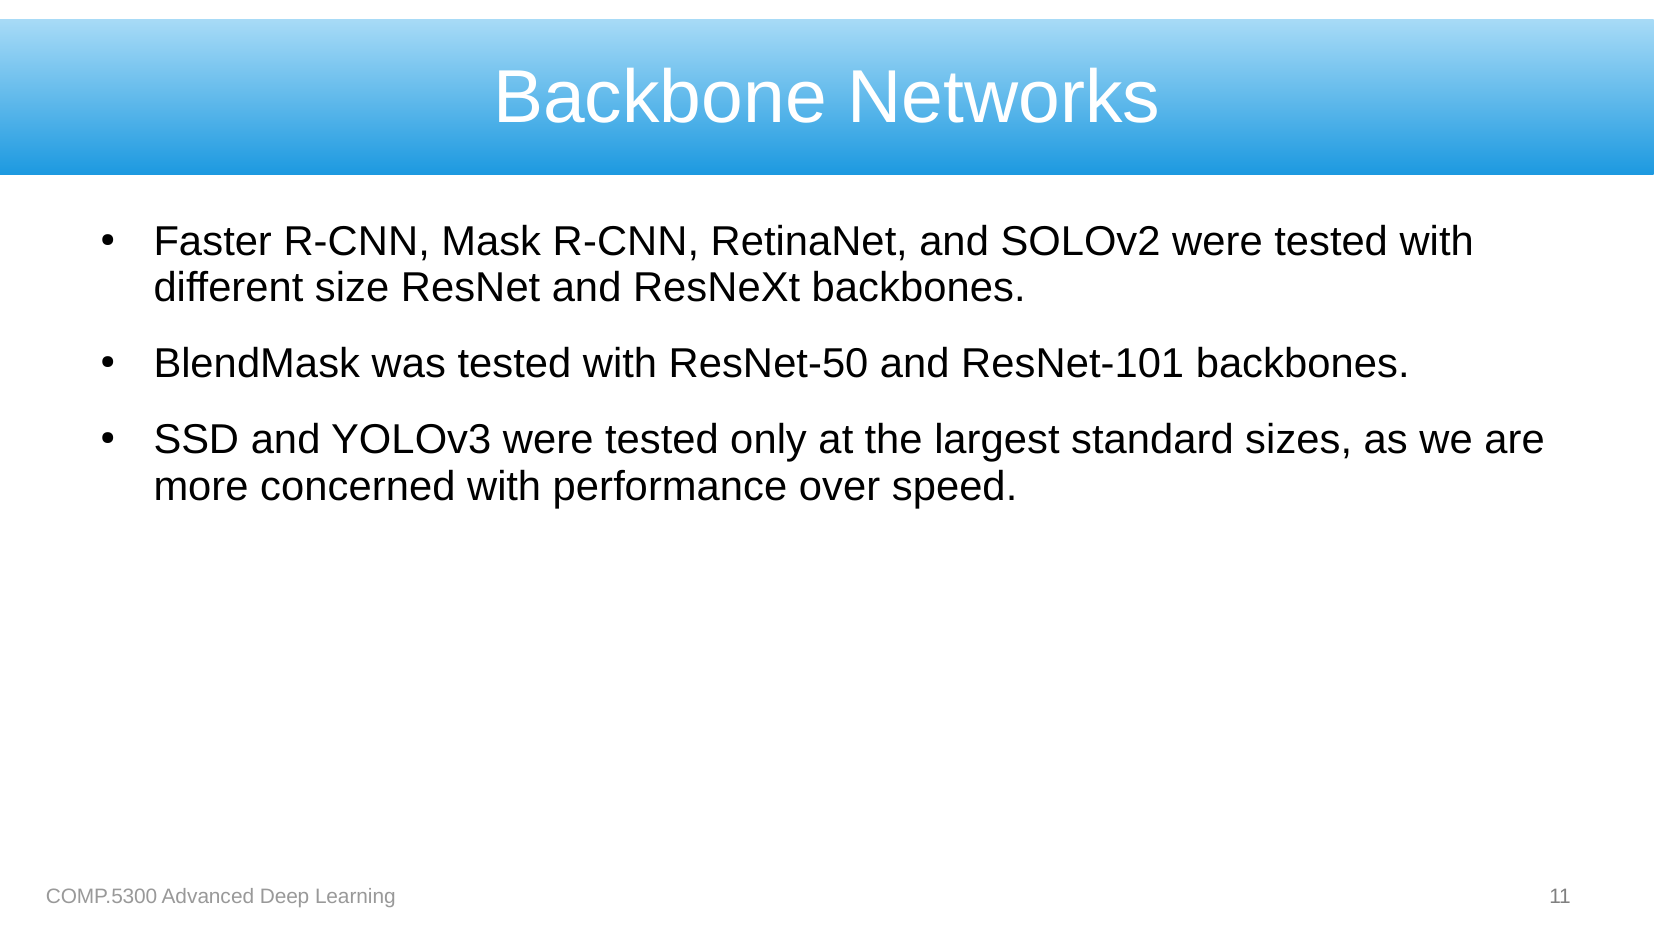

# Backbone Networks
Faster R-CNN, Mask R-CNN, RetinaNet, and SOLOv2 were tested with different size ResNet and ResNeXt backbones.
BlendMask was tested with ResNet-50 and ResNet-101 backbones.
SSD and YOLOv3 were tested only at the largest standard sizes, as we are more concerned with performance over speed.
11